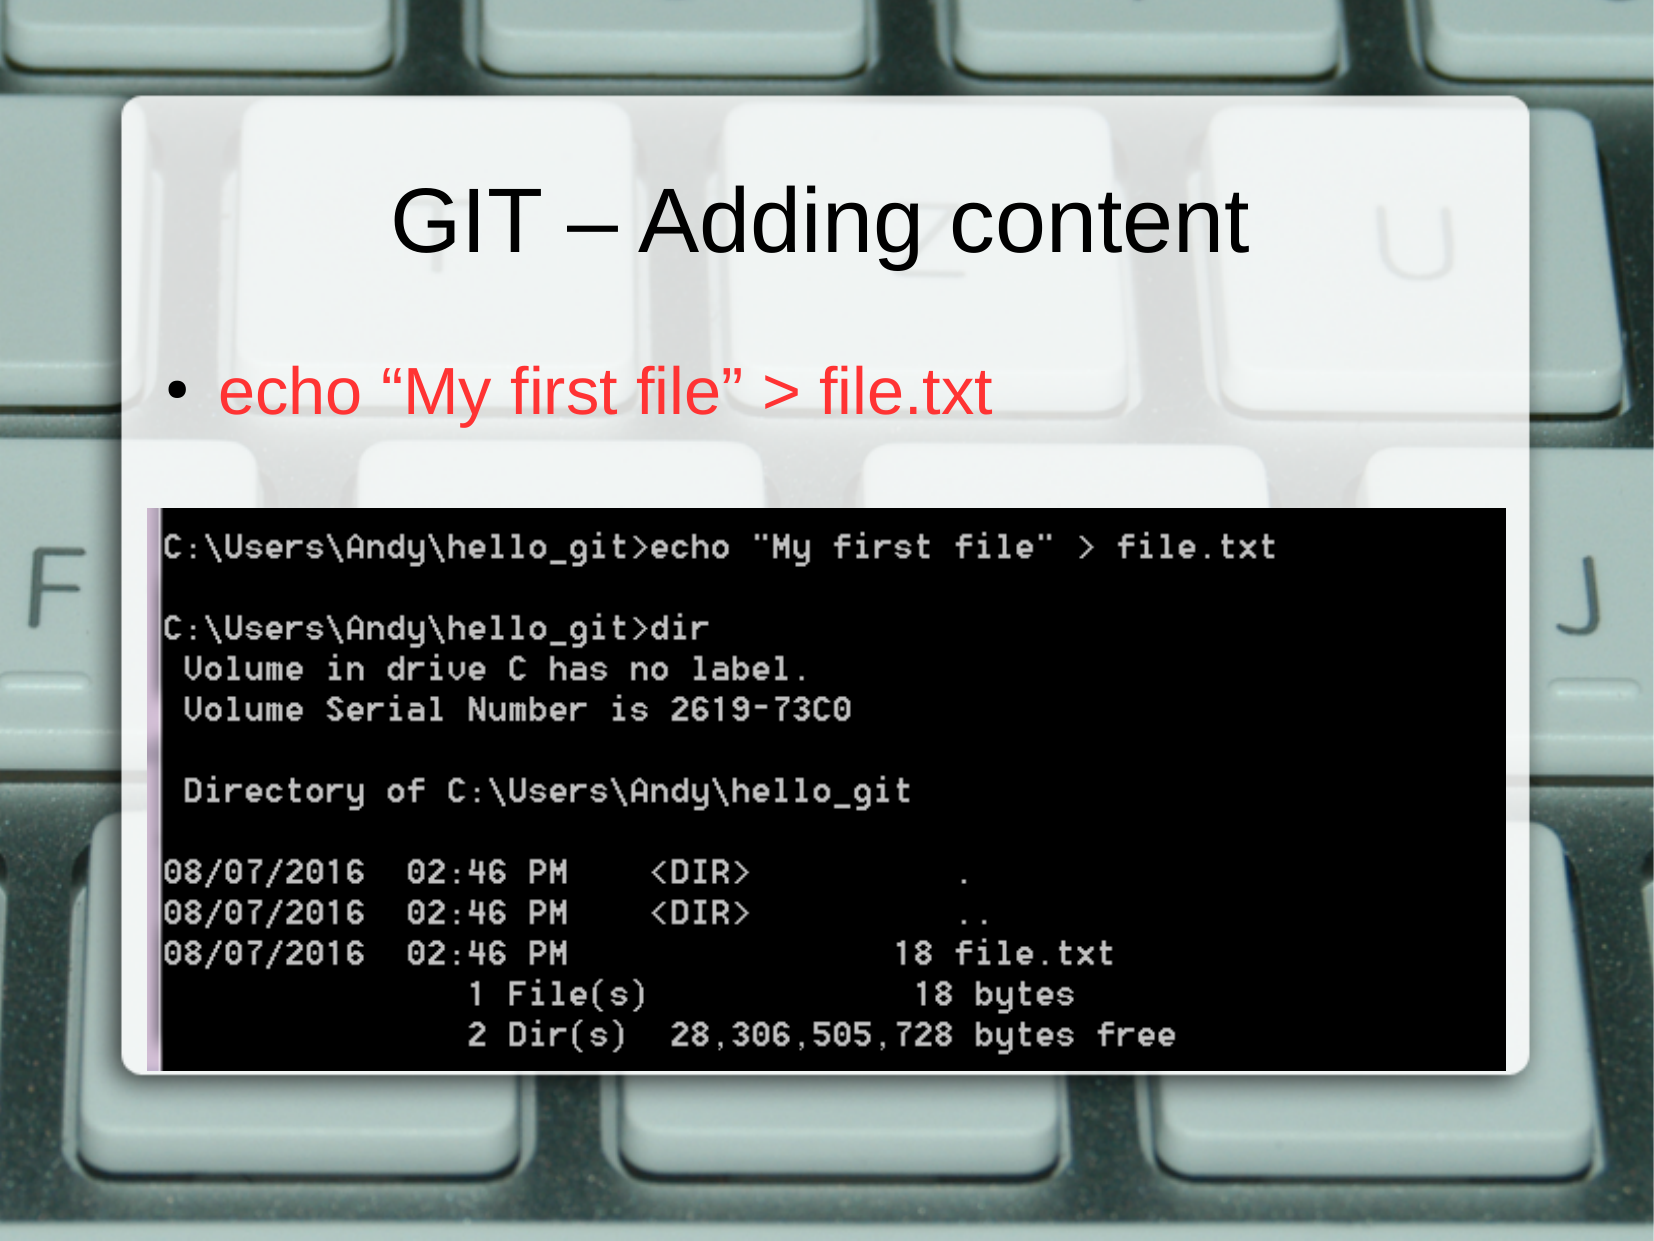

# GIT – Adding content
echo “My first file” > file.txt